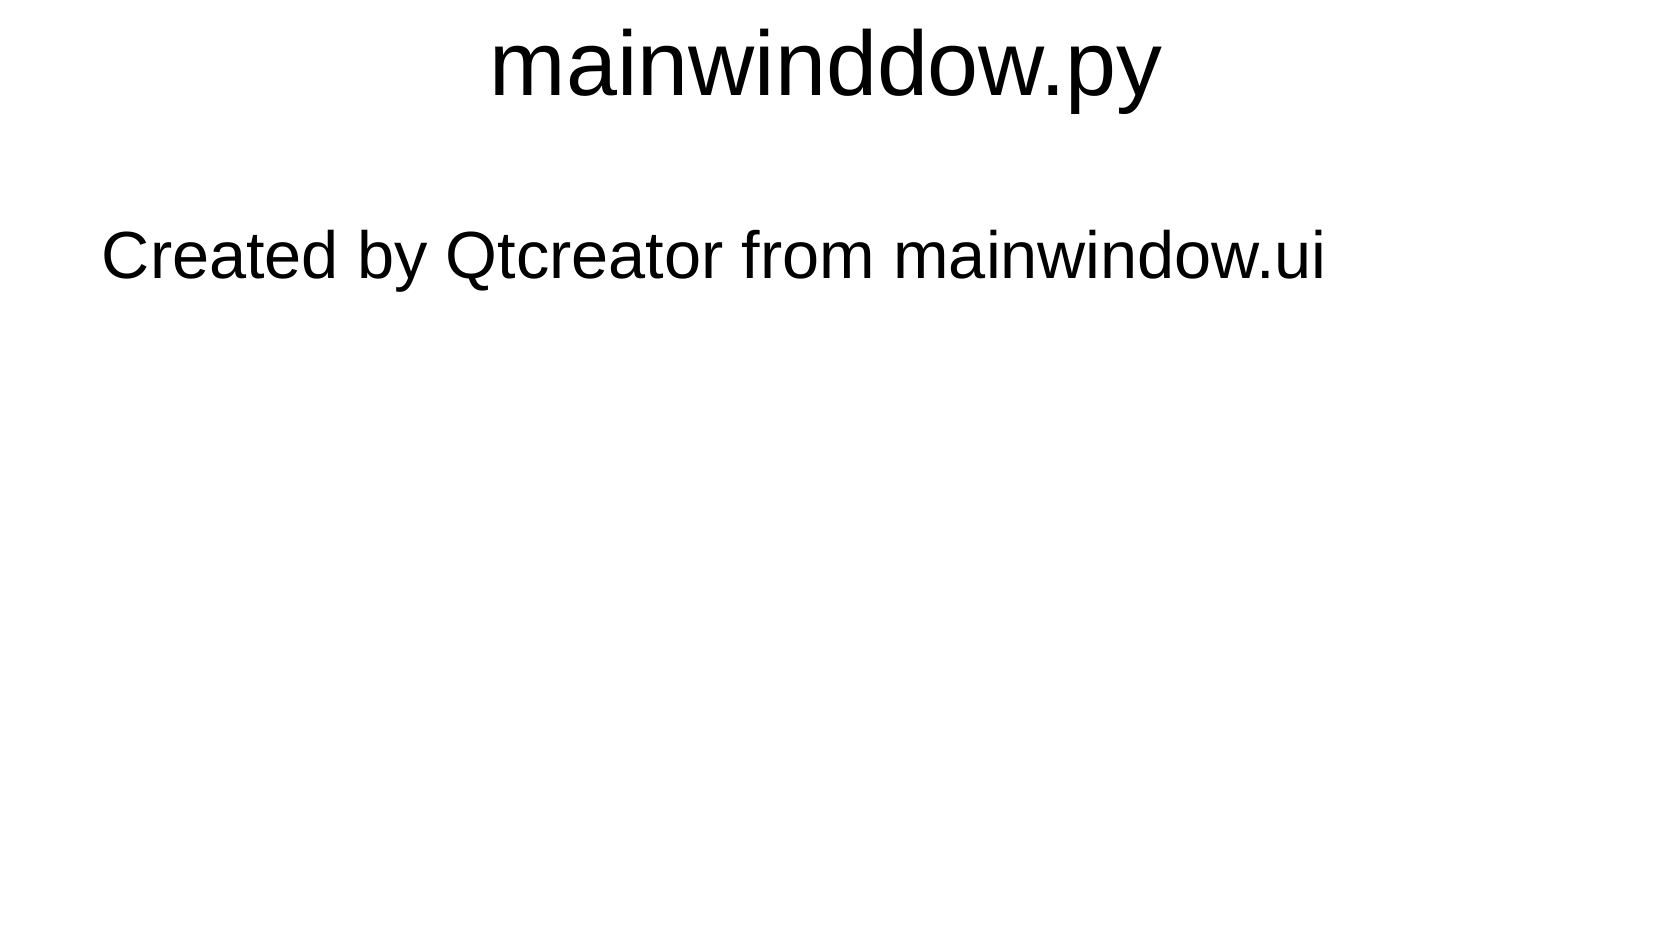

# mainwinddow.py
Created by Qtcreator from mainwindow.ui